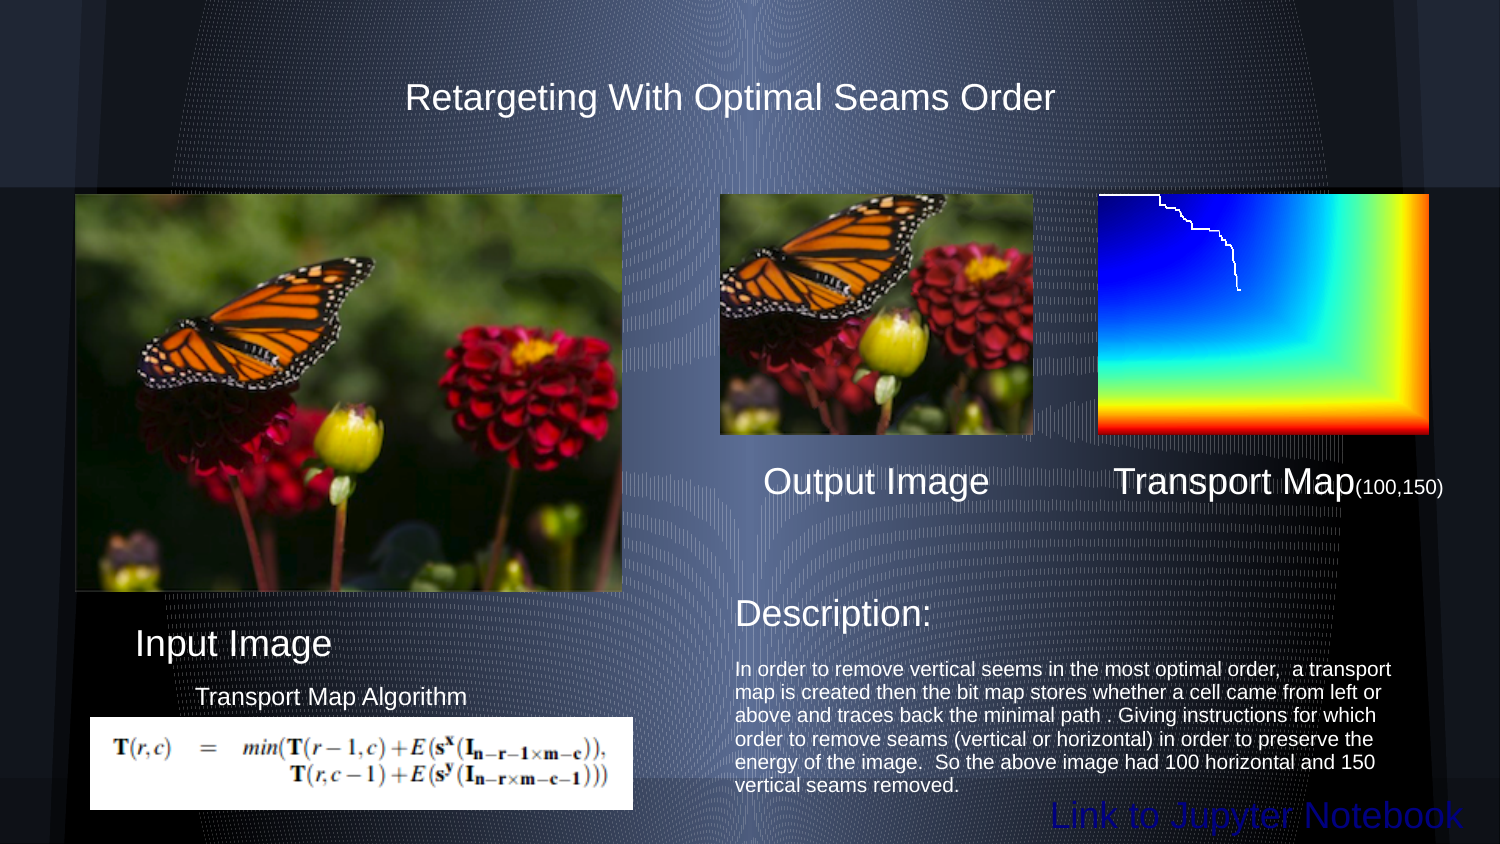

#
Retargeting With Optimal Seams Order
Output Image
Transport Map(100,150)
Description:
In order to remove vertical seems in the most optimal order, a transport map is created then the bit map stores whether a cell came from left or above and traces back the minimal path . Giving instructions for which order to remove seams (vertical or horizontal) in order to preserve the energy of the image. So the above image had 100 horizontal and 150 vertical seams removed.
Input Image
Transport Map Algorithm
Link to Jupyter Notebook